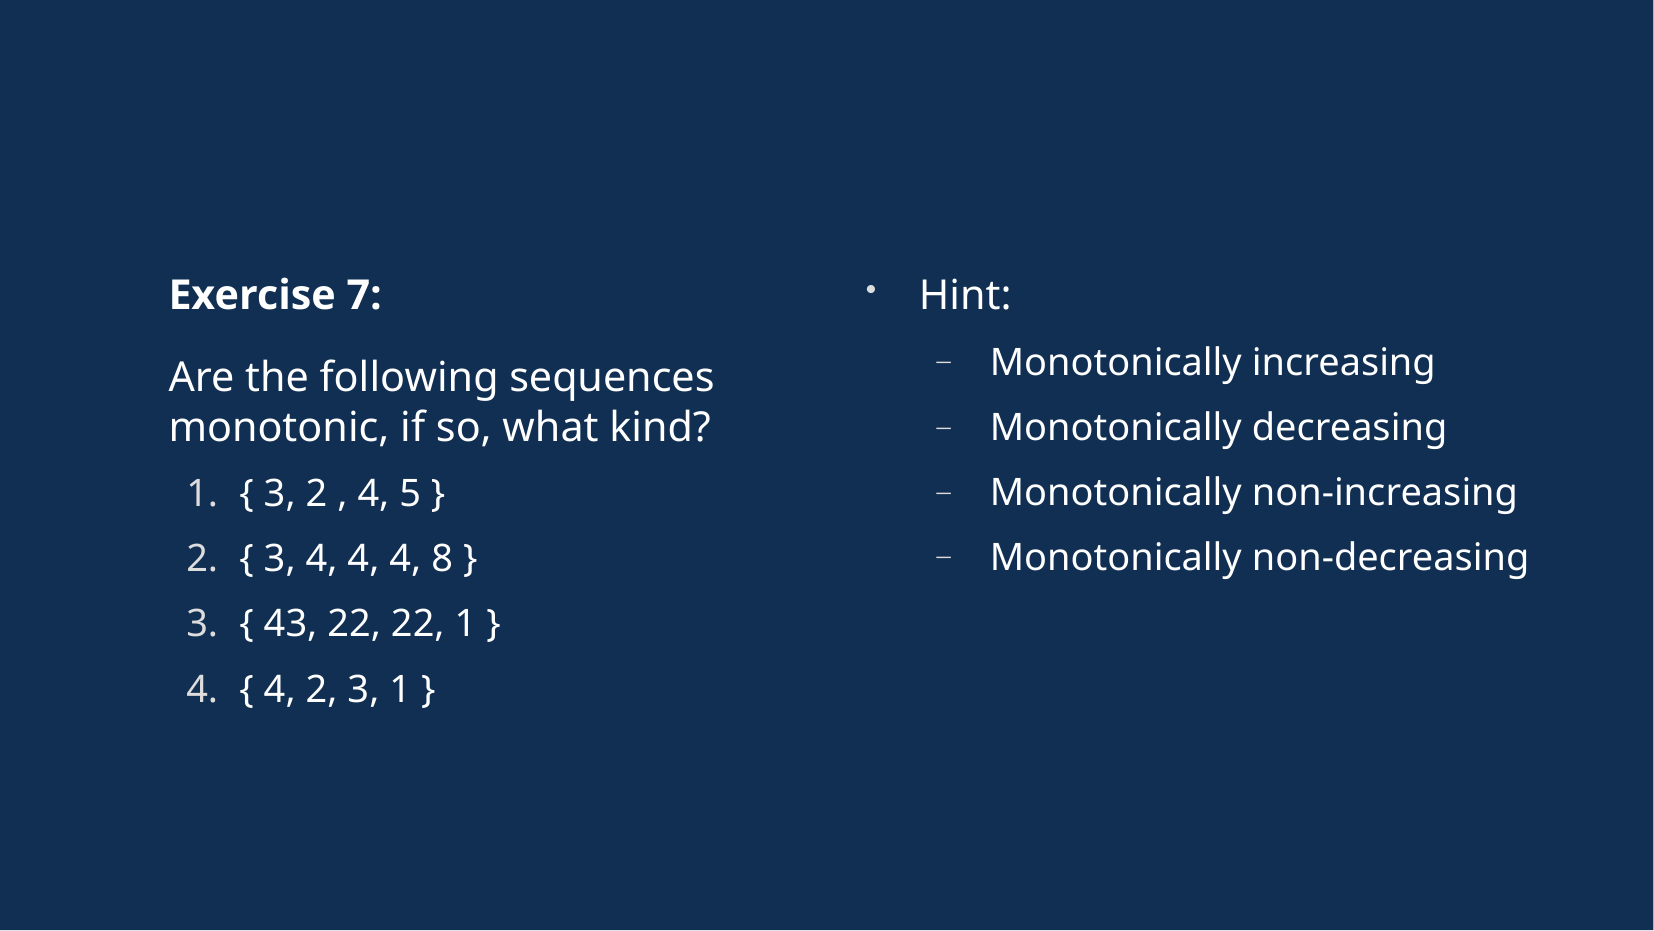

# Exercise 7:
Are the following sequences monotonic, if so, what kind?
{ 3, 2 , 4, 5 }
{ 3, 4, 4, 4, 8 }
{ 43, 22, 22, 1 }
{ 4, 2, 3, 1 }
Hint:
Monotonically increasing
Monotonically decreasing
Monotonically non-increasing
Monotonically non-decreasing